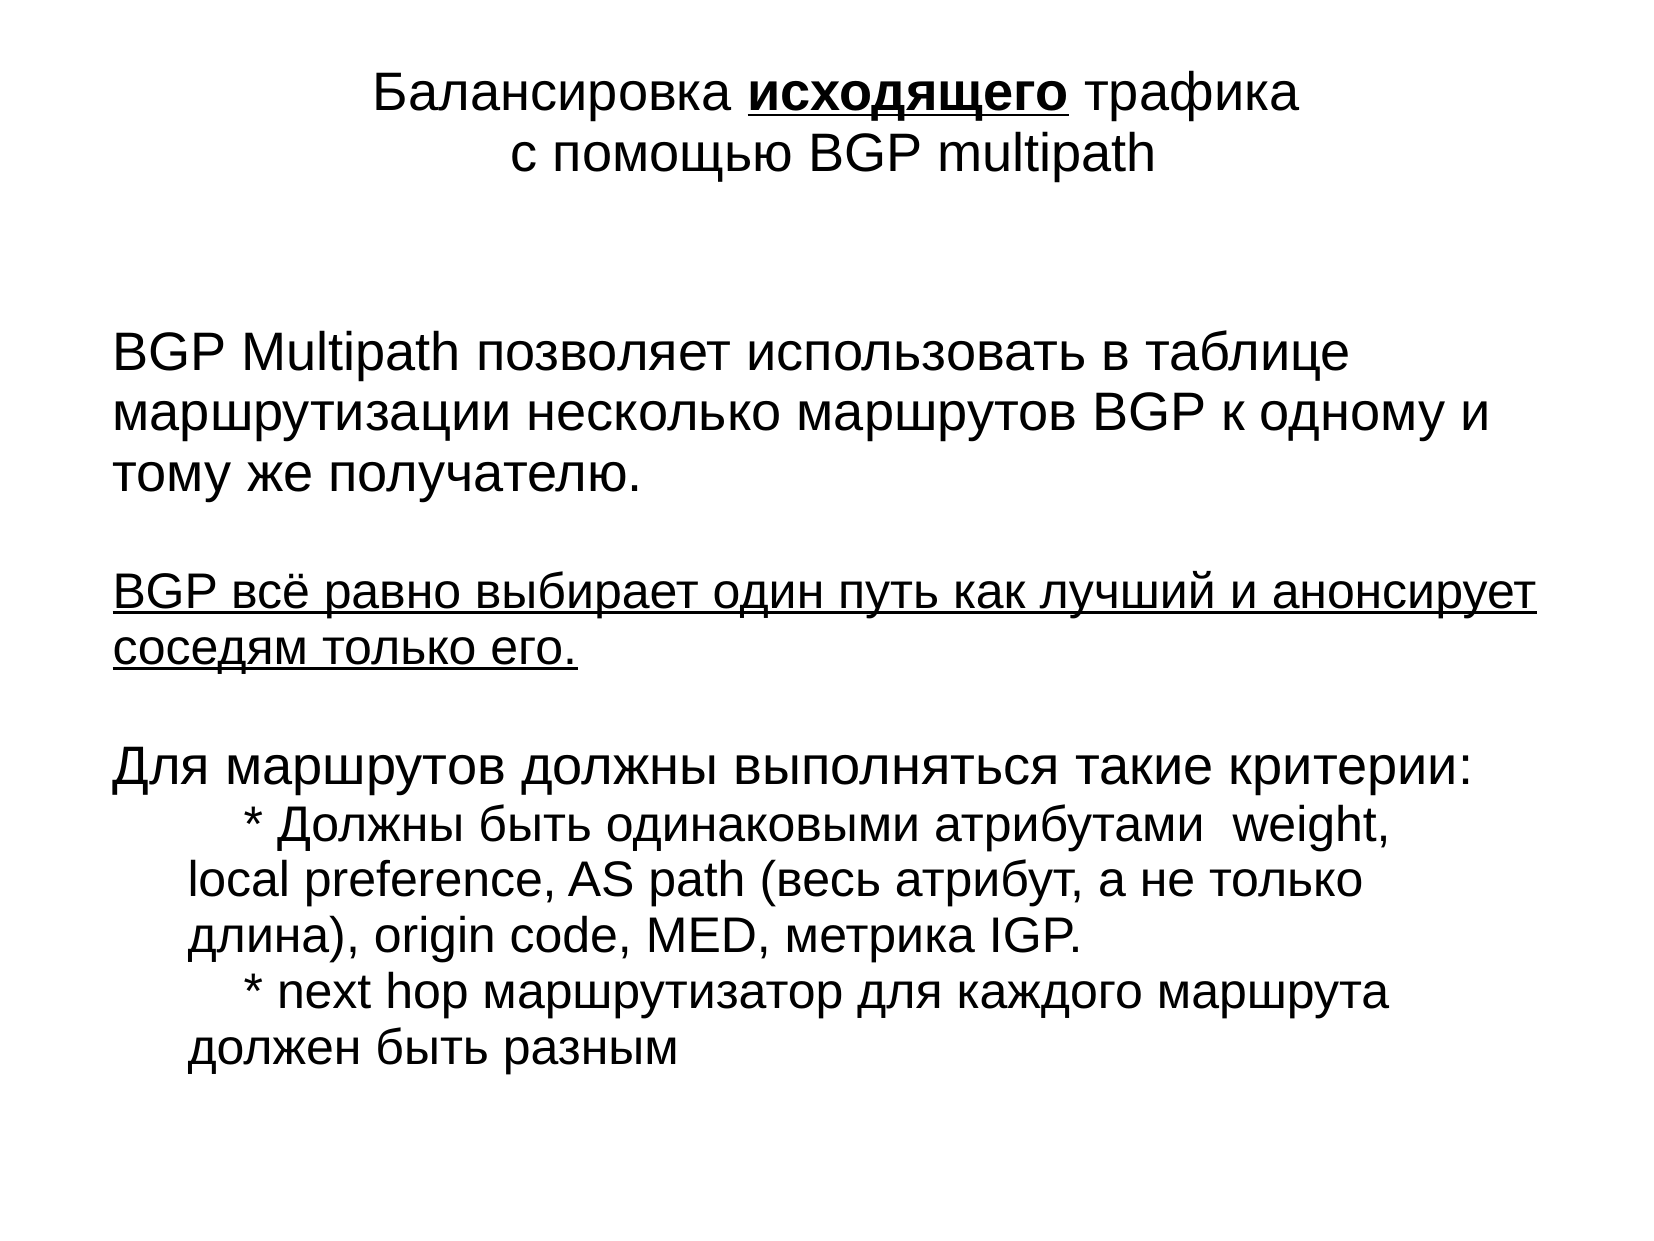

Балансировка исходящего трафика
 с помощью BGP multipath
# BGP Multipath позволяет использовать в таблице маршрутизации несколько маршрутов BGP к одному и тому же получателю.
BGP всё равно выбирает один путь как лучший и анонсирует соседям только его.
Для маршрутов должны выполняться такие критерии:
	 * Должны быть одинаковыми атрибутами weight,
	local preference, AS path (весь атрибут, а не только
	длина), origin code, MED, метрика IGP.
	 * next hop маршрутизатор для каждого маршрута
	должен быть разным